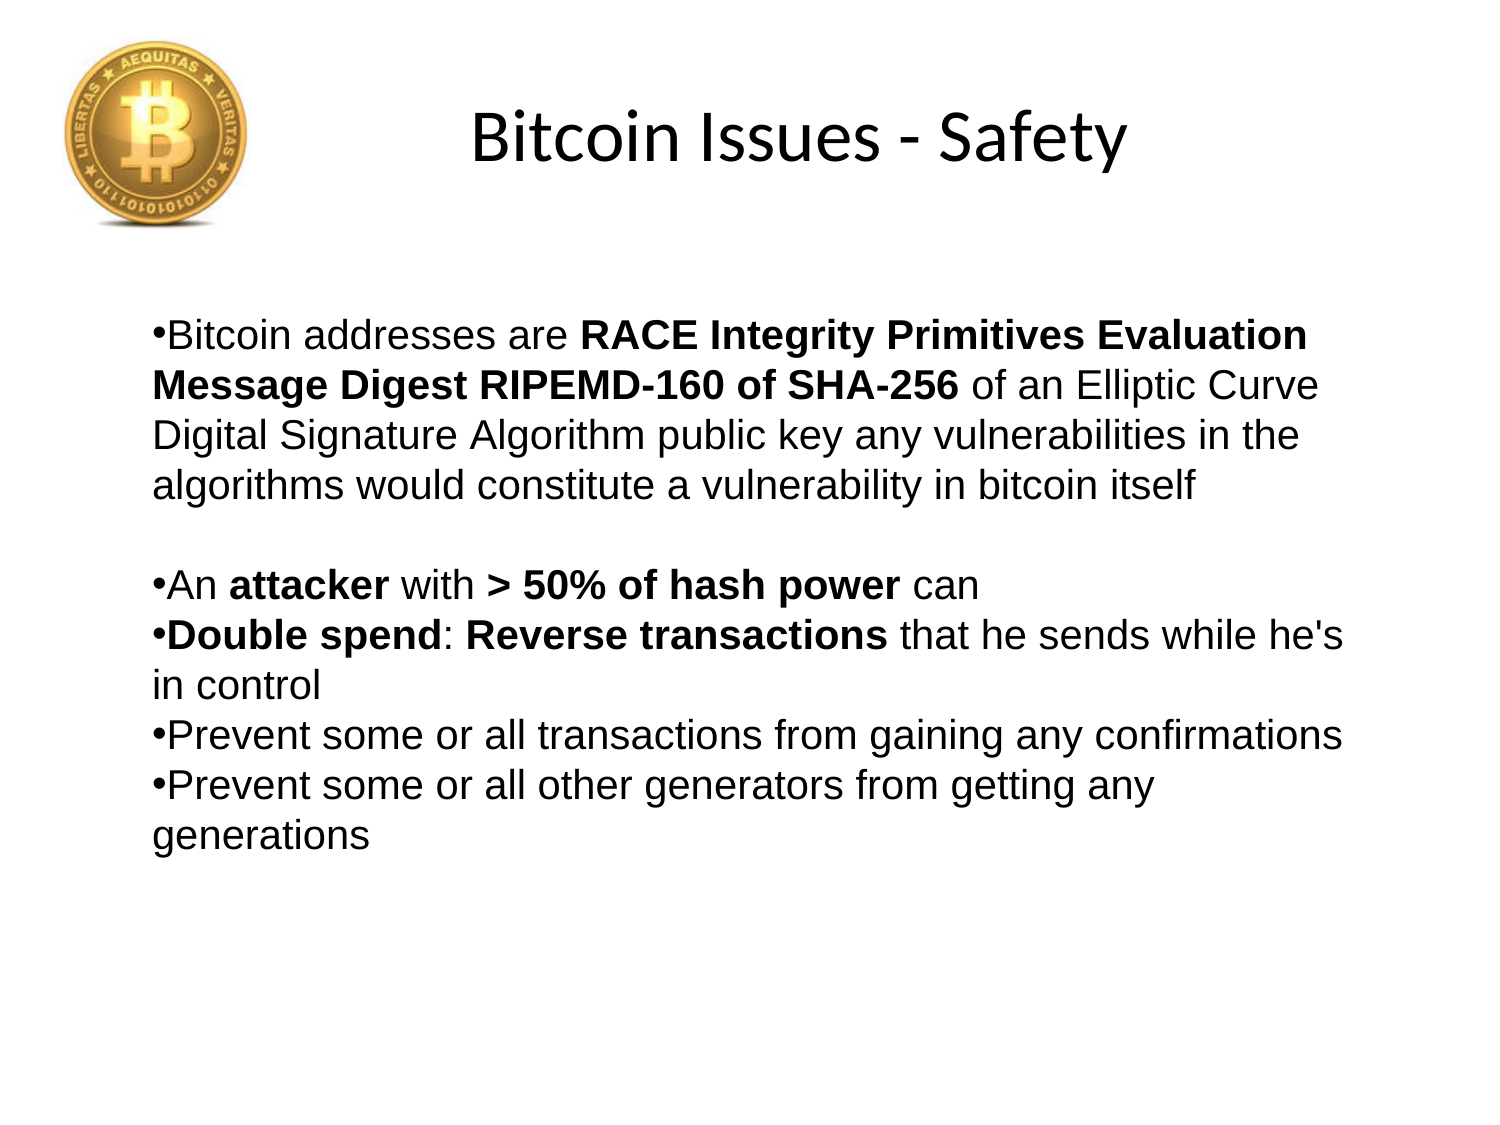

Bitcoin Issues - Safety
Bitcoin addresses are RACE Integrity Primitives Evaluation Message Digest RIPEMD-160 of SHA-256 of an Elliptic Curve Digital Signature Algorithm public key any vulnerabilities in the algorithms would constitute a vulnerability in bitcoin itself
An attacker with > 50% of hash power can
Double spend: Reverse transactions that he sends while he's in control
Prevent some or all transactions from gaining any confirmations
Prevent some or all other generators from getting any generations